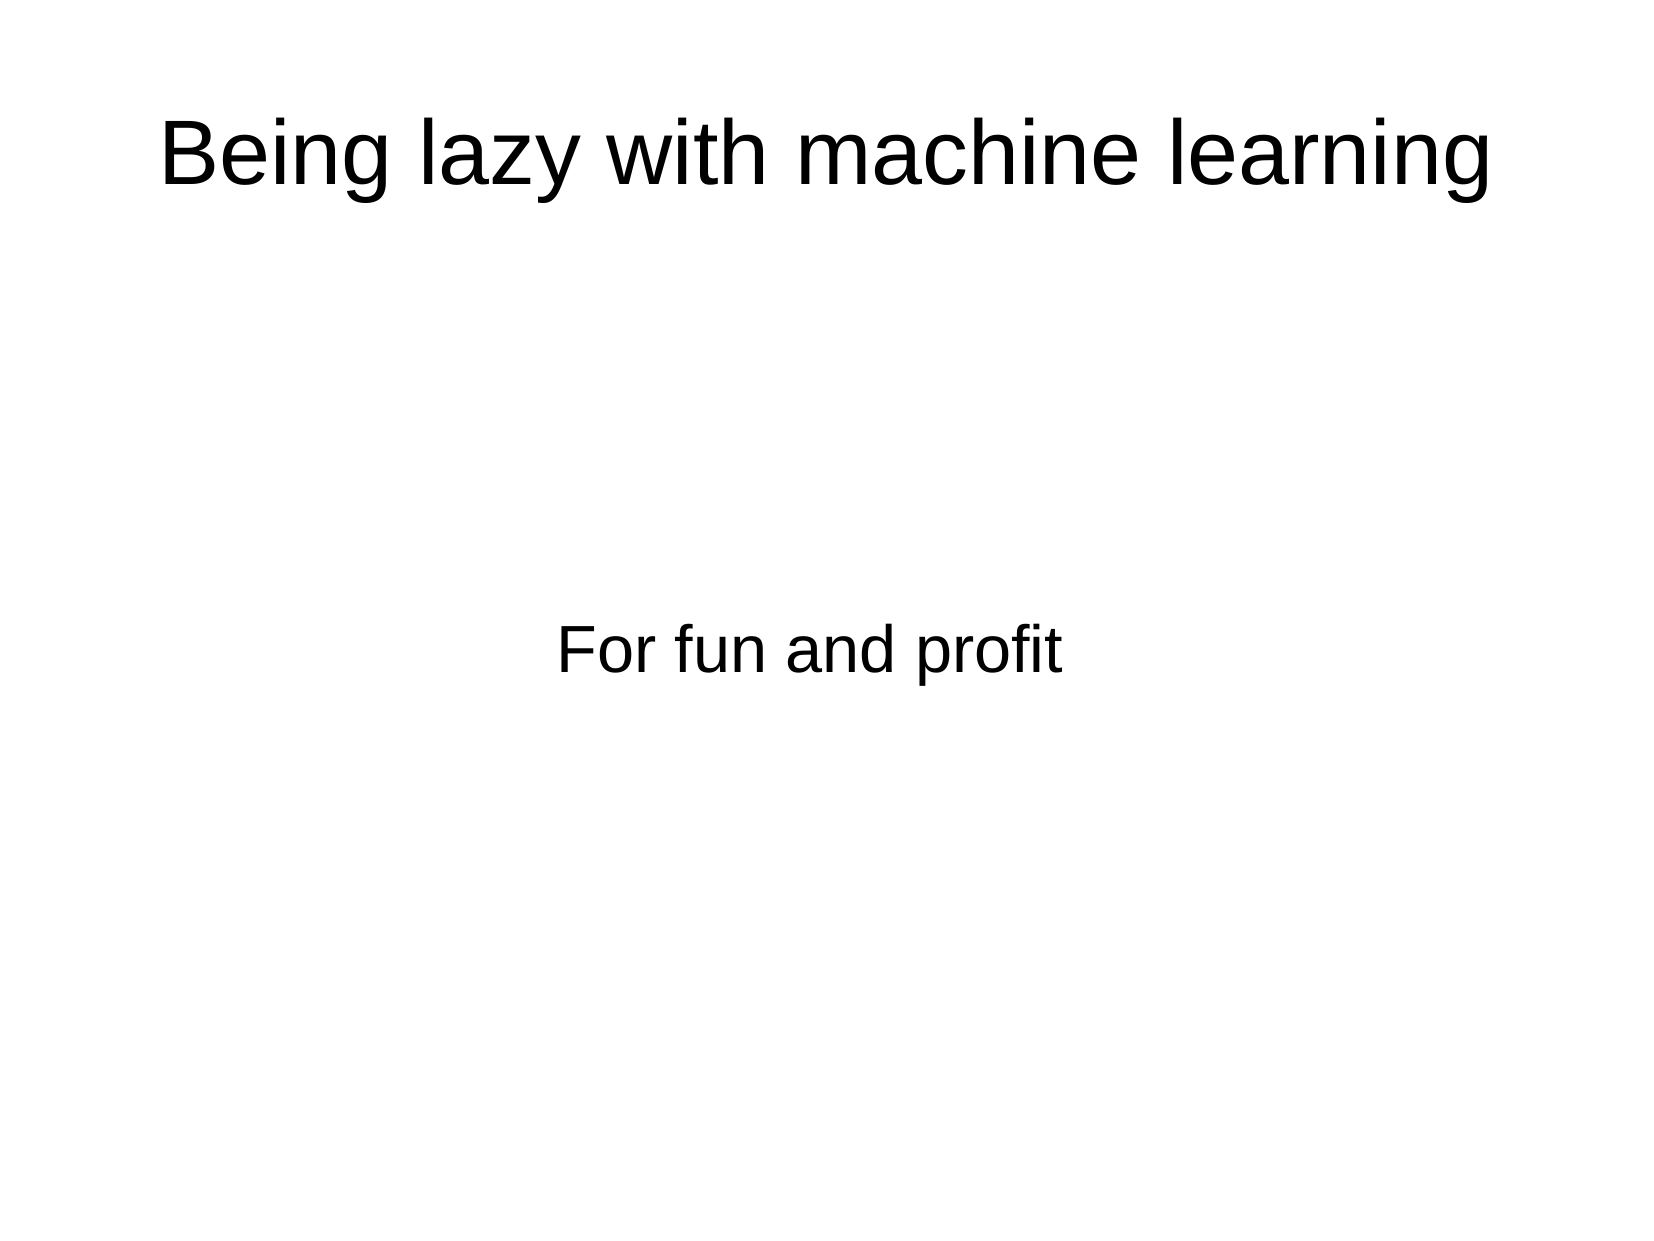

Being lazy with machine learning
# For fun and profit